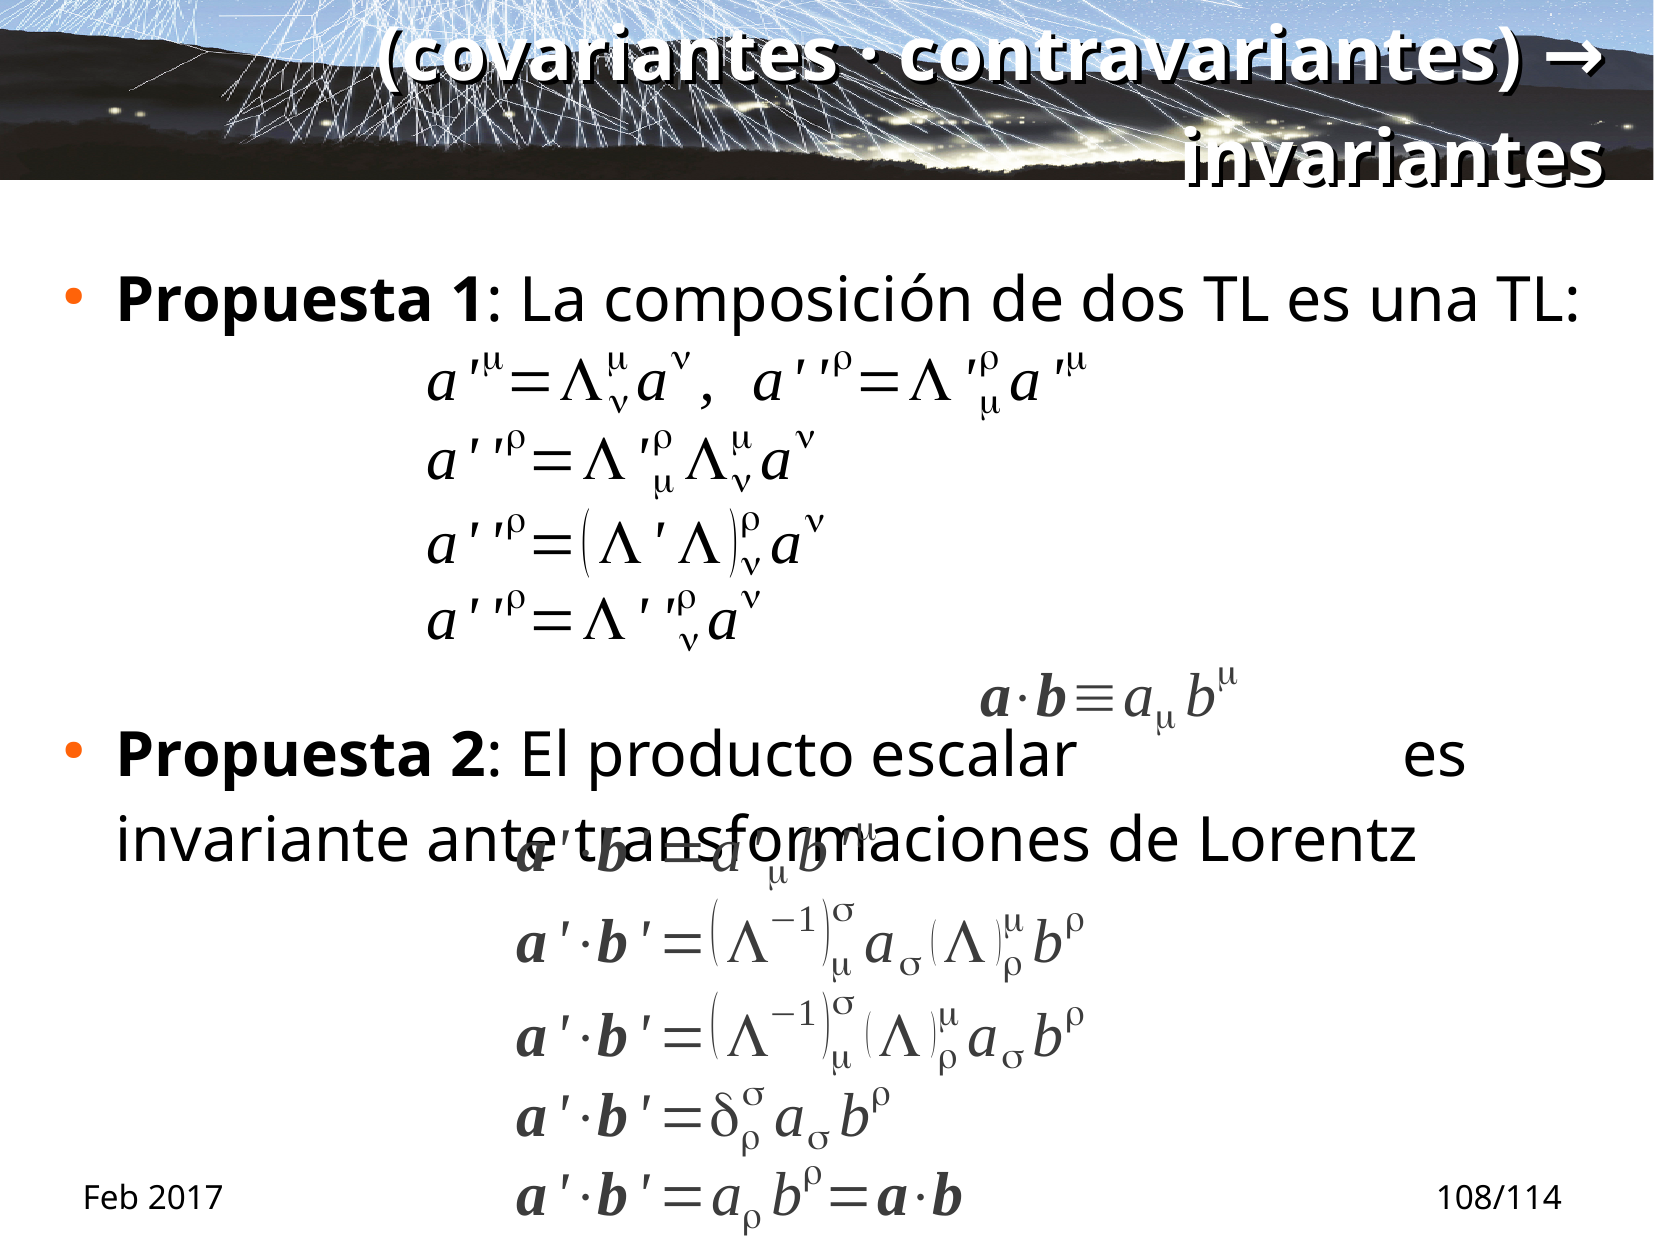

# (covariantes · contravariantes) → invariantes
Propuesta 1: La composición de dos TL es una TL:
Propuesta 2: El producto escalar es invariante ante transformaciones de Lorentz
Feb 2017
Asorey - Chile - U01
108